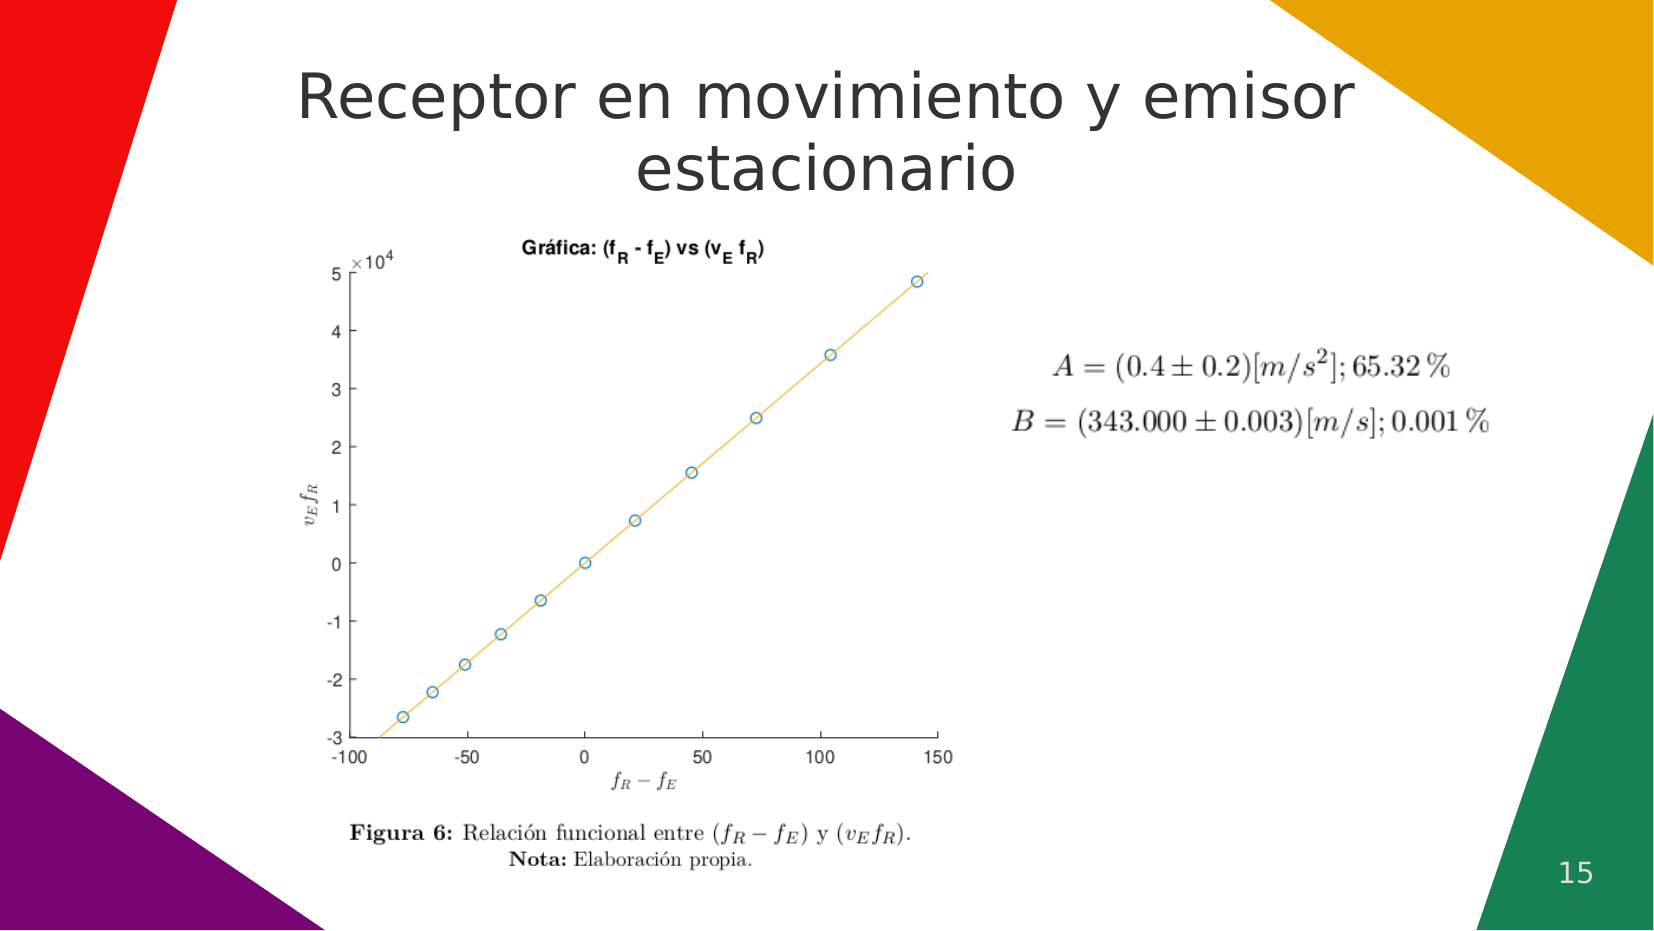

# Receptor en movimiento y emisor estacionario
15